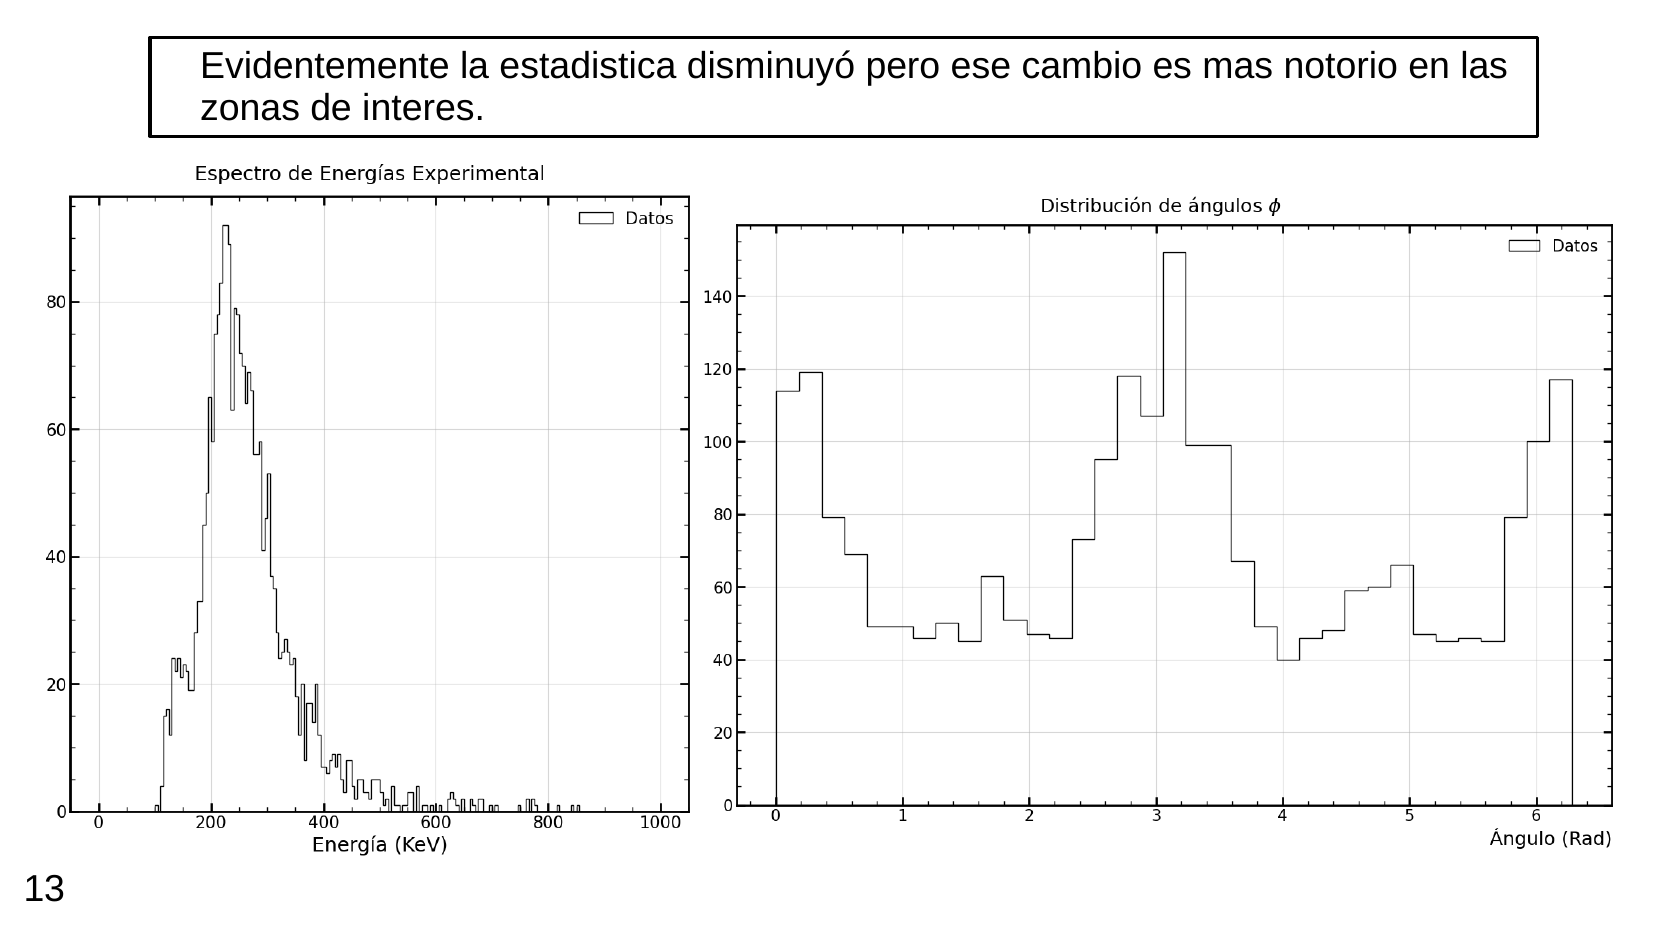

Evidentemente la estadistica disminuyó pero ese cambio es mas notorio en las zonas de interes.